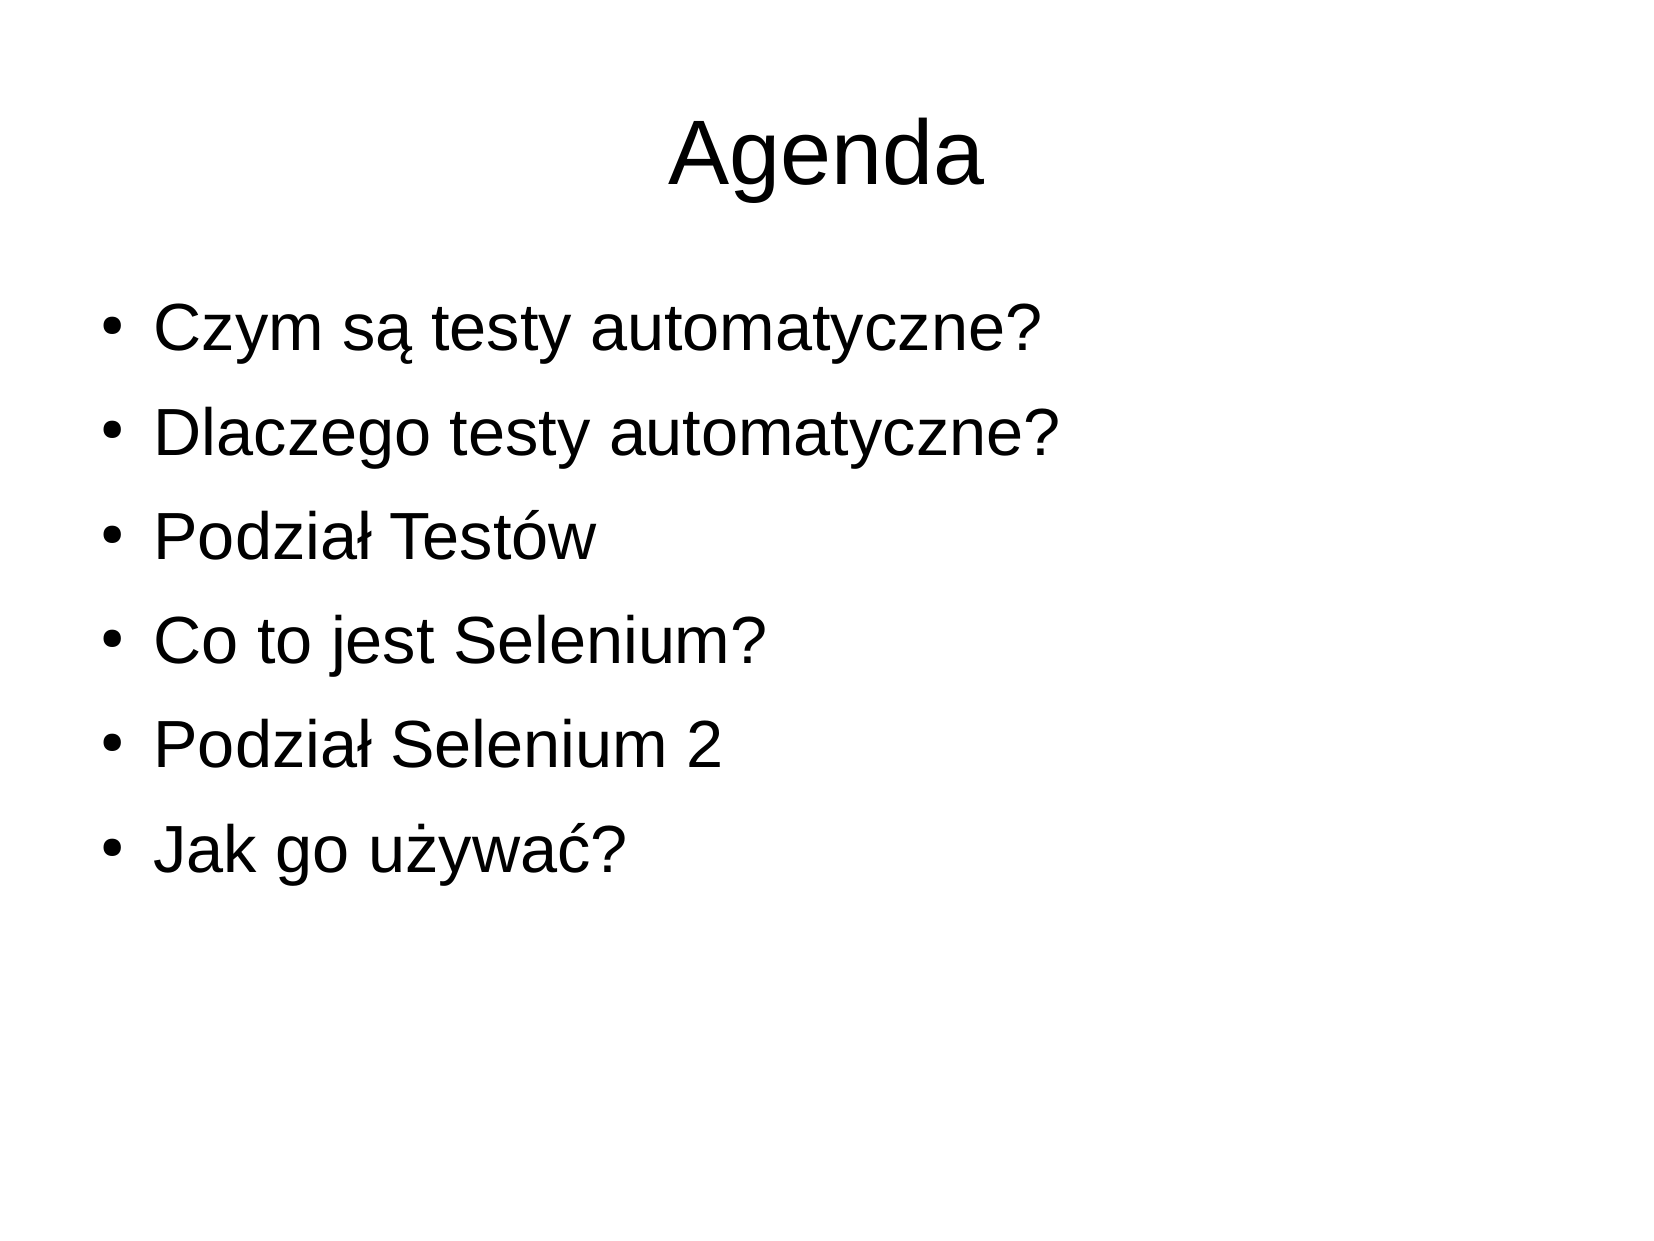

# Agenda
Czym są testy automatyczne?
Dlaczego testy automatyczne?
Podział Testów
Co to jest Selenium?
Podział Selenium 2
Jak go używać?